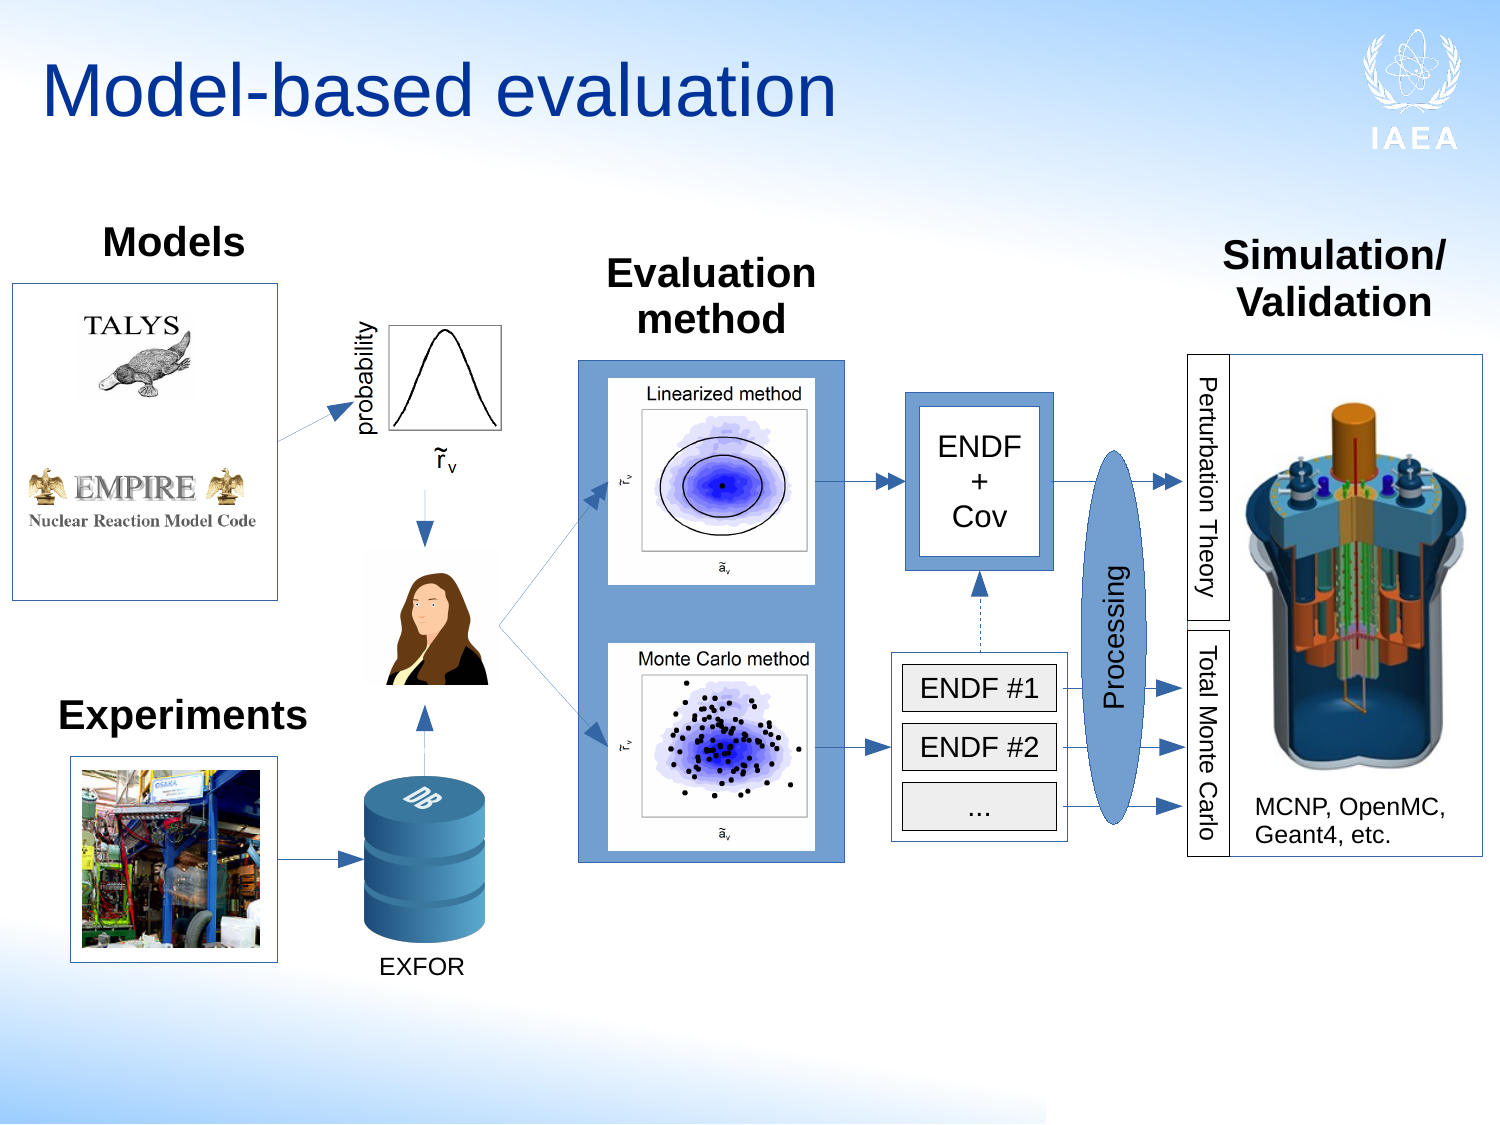

# Model-based evaluation
Models
Simulation/
Validation
Evaluation method
ENDF
+
Cov
Perturbation Theory
Processing
ENDF #1
ENDF #2
...
Experiments
Total Monte Carlo
MCNP, OpenMC, Geant4, etc.
EXFOR